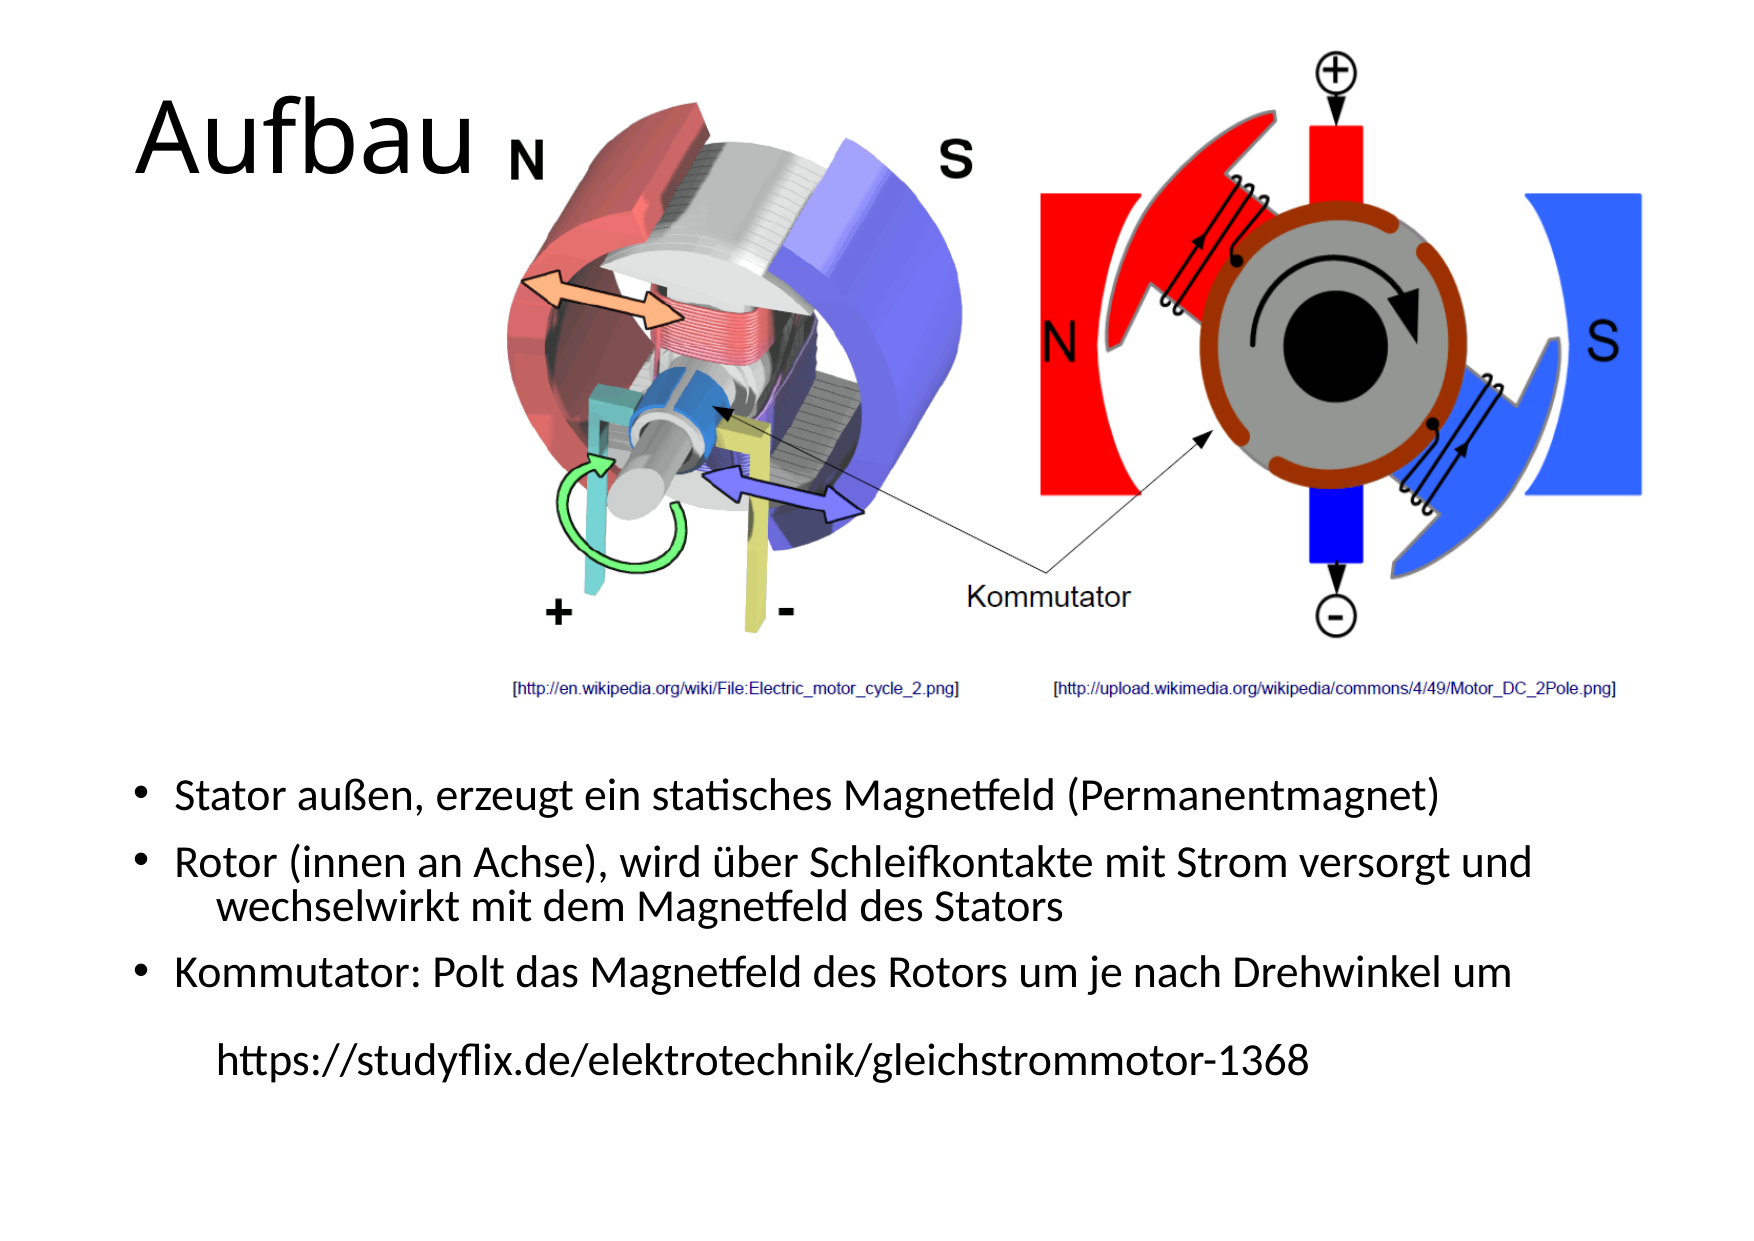

# Aufbau
Stator außen, erzeugt ein statisches Magnetfeld (Permanentmagnet)
Rotor (innen an Achse), wird über Schleifkontakte mit Strom versorgt und wechselwirkt mit dem Magnetfeld des Stators
Kommutator: Polt das Magnetfeld des Rotors um je nach Drehwinkel um
https://studyflix.de/elektrotechnik/gleichstrommotor-1368